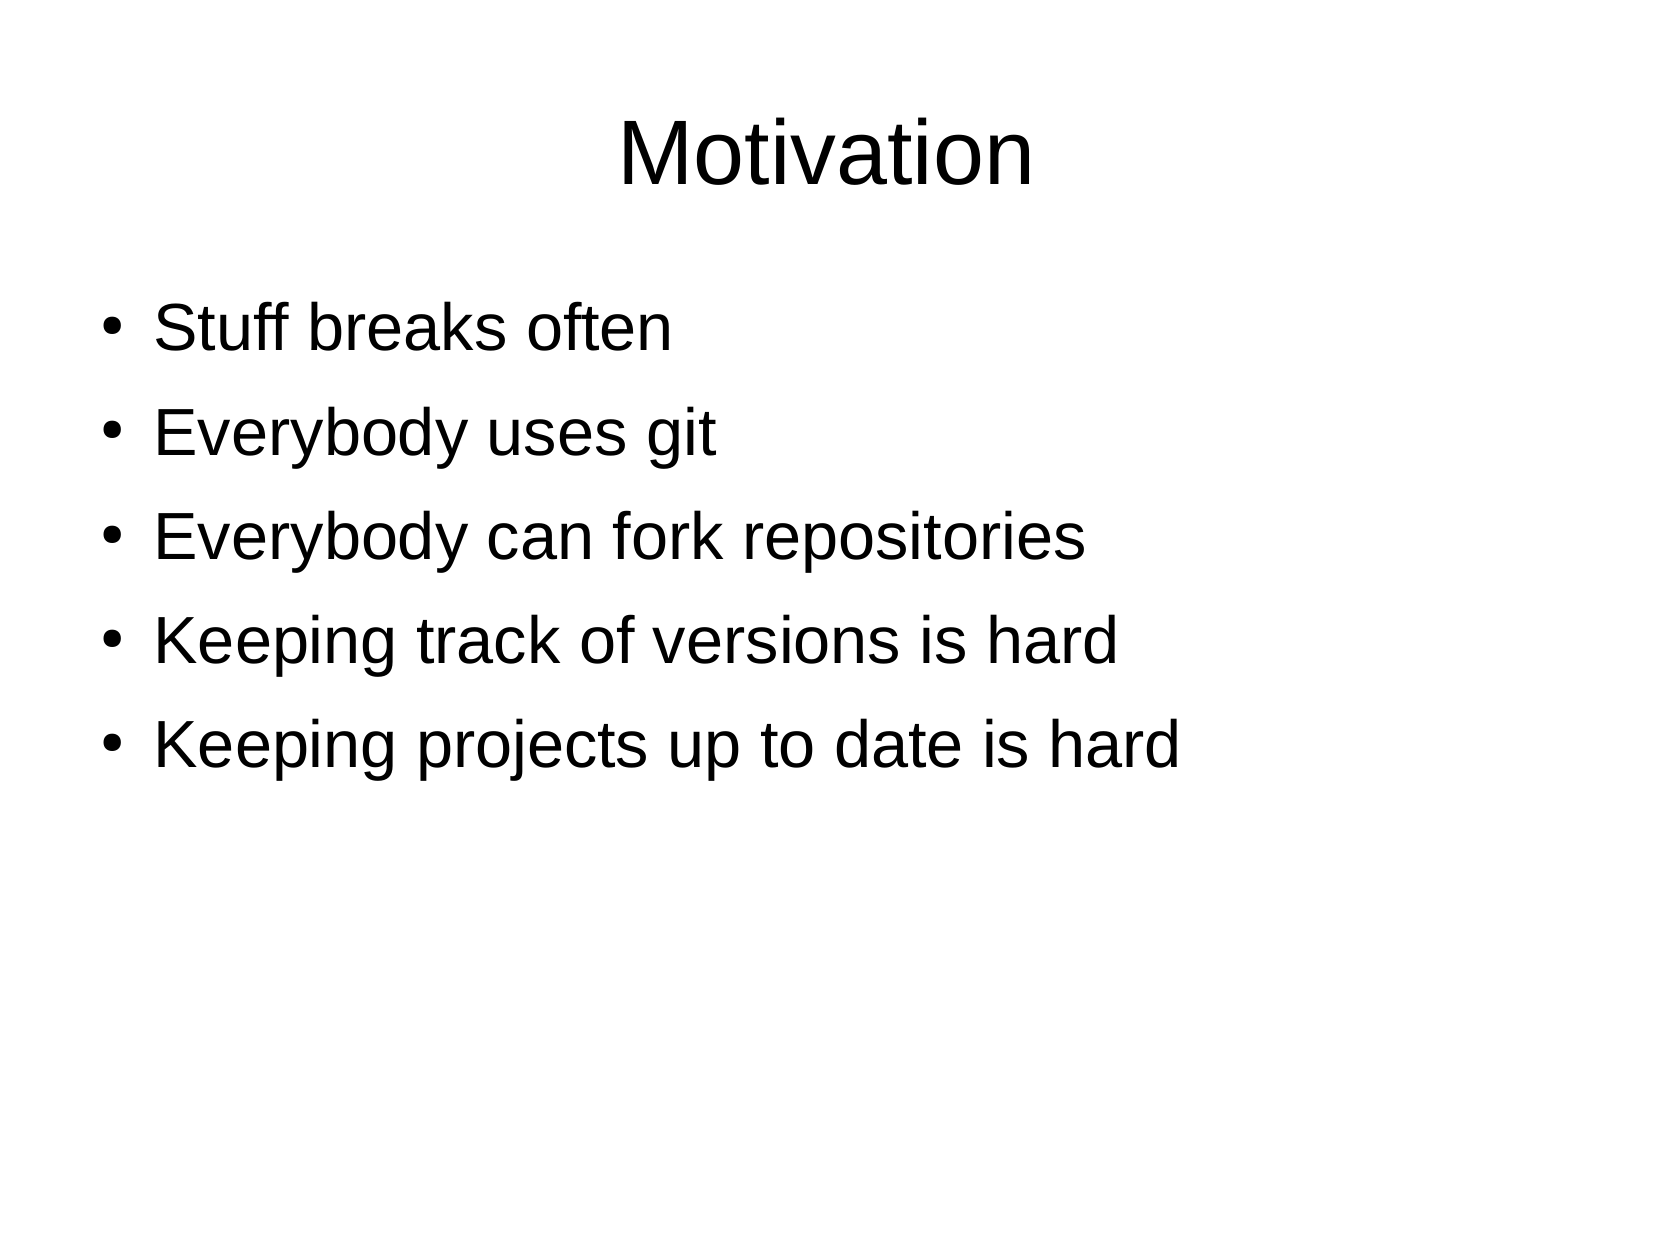

# Motivation
Stuff breaks often
Everybody uses git
Everybody can fork repositories
Keeping track of versions is hard
Keeping projects up to date is hard